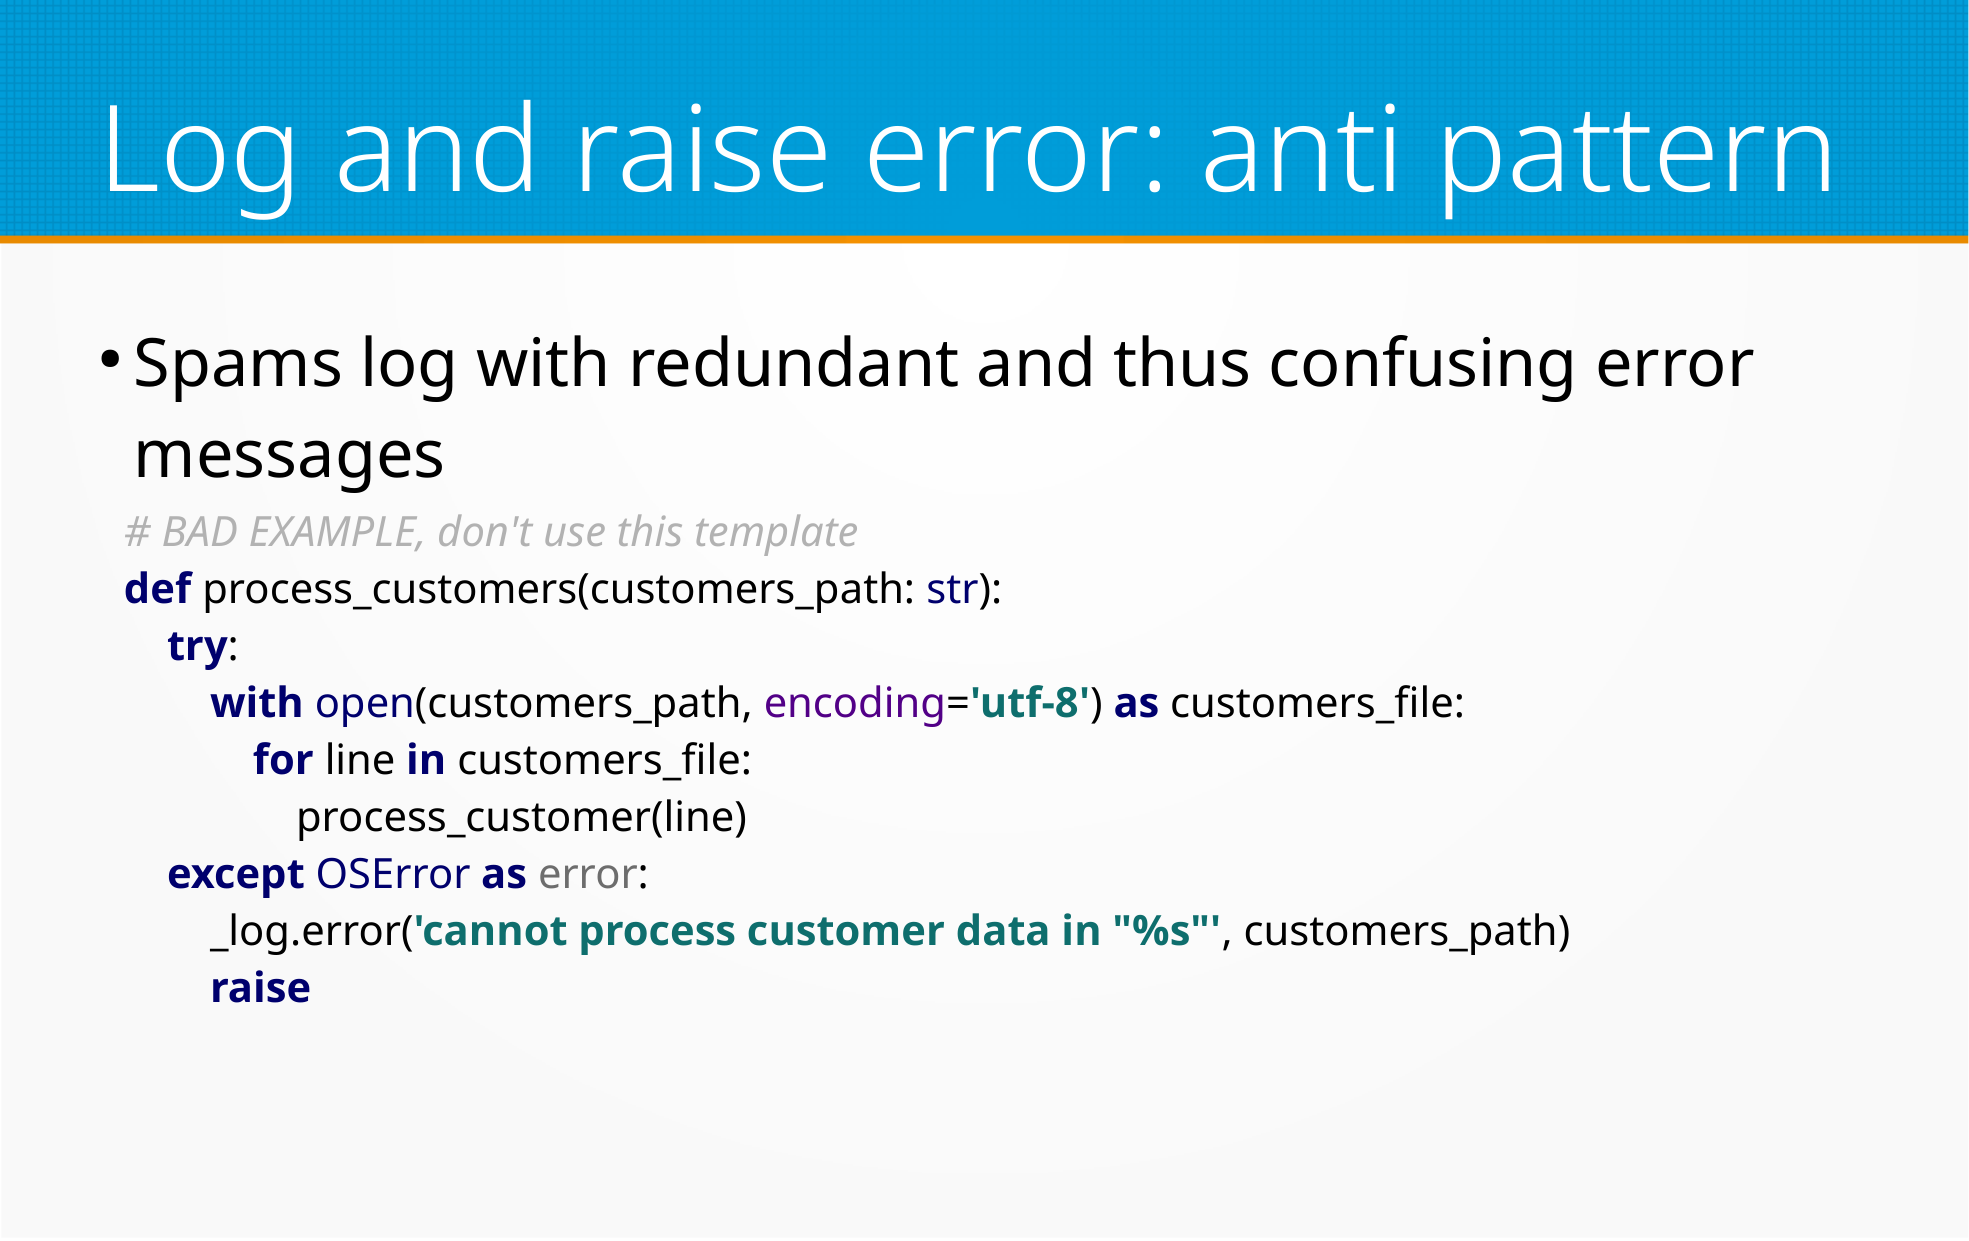

# Log and raise error: anti pattern
Spams log with redundant and thus confusing error messages
# BAD EXAMPLE, don't use this template
def process_customers(customers_path: str):
 try:
 with open(customers_path, encoding='utf-8') as customers_file:
 for line in customers_file:
 process_customer(line)
 except OSError as error:
 _log.error('cannot process customer data in "%s"', customers_path)
 raise